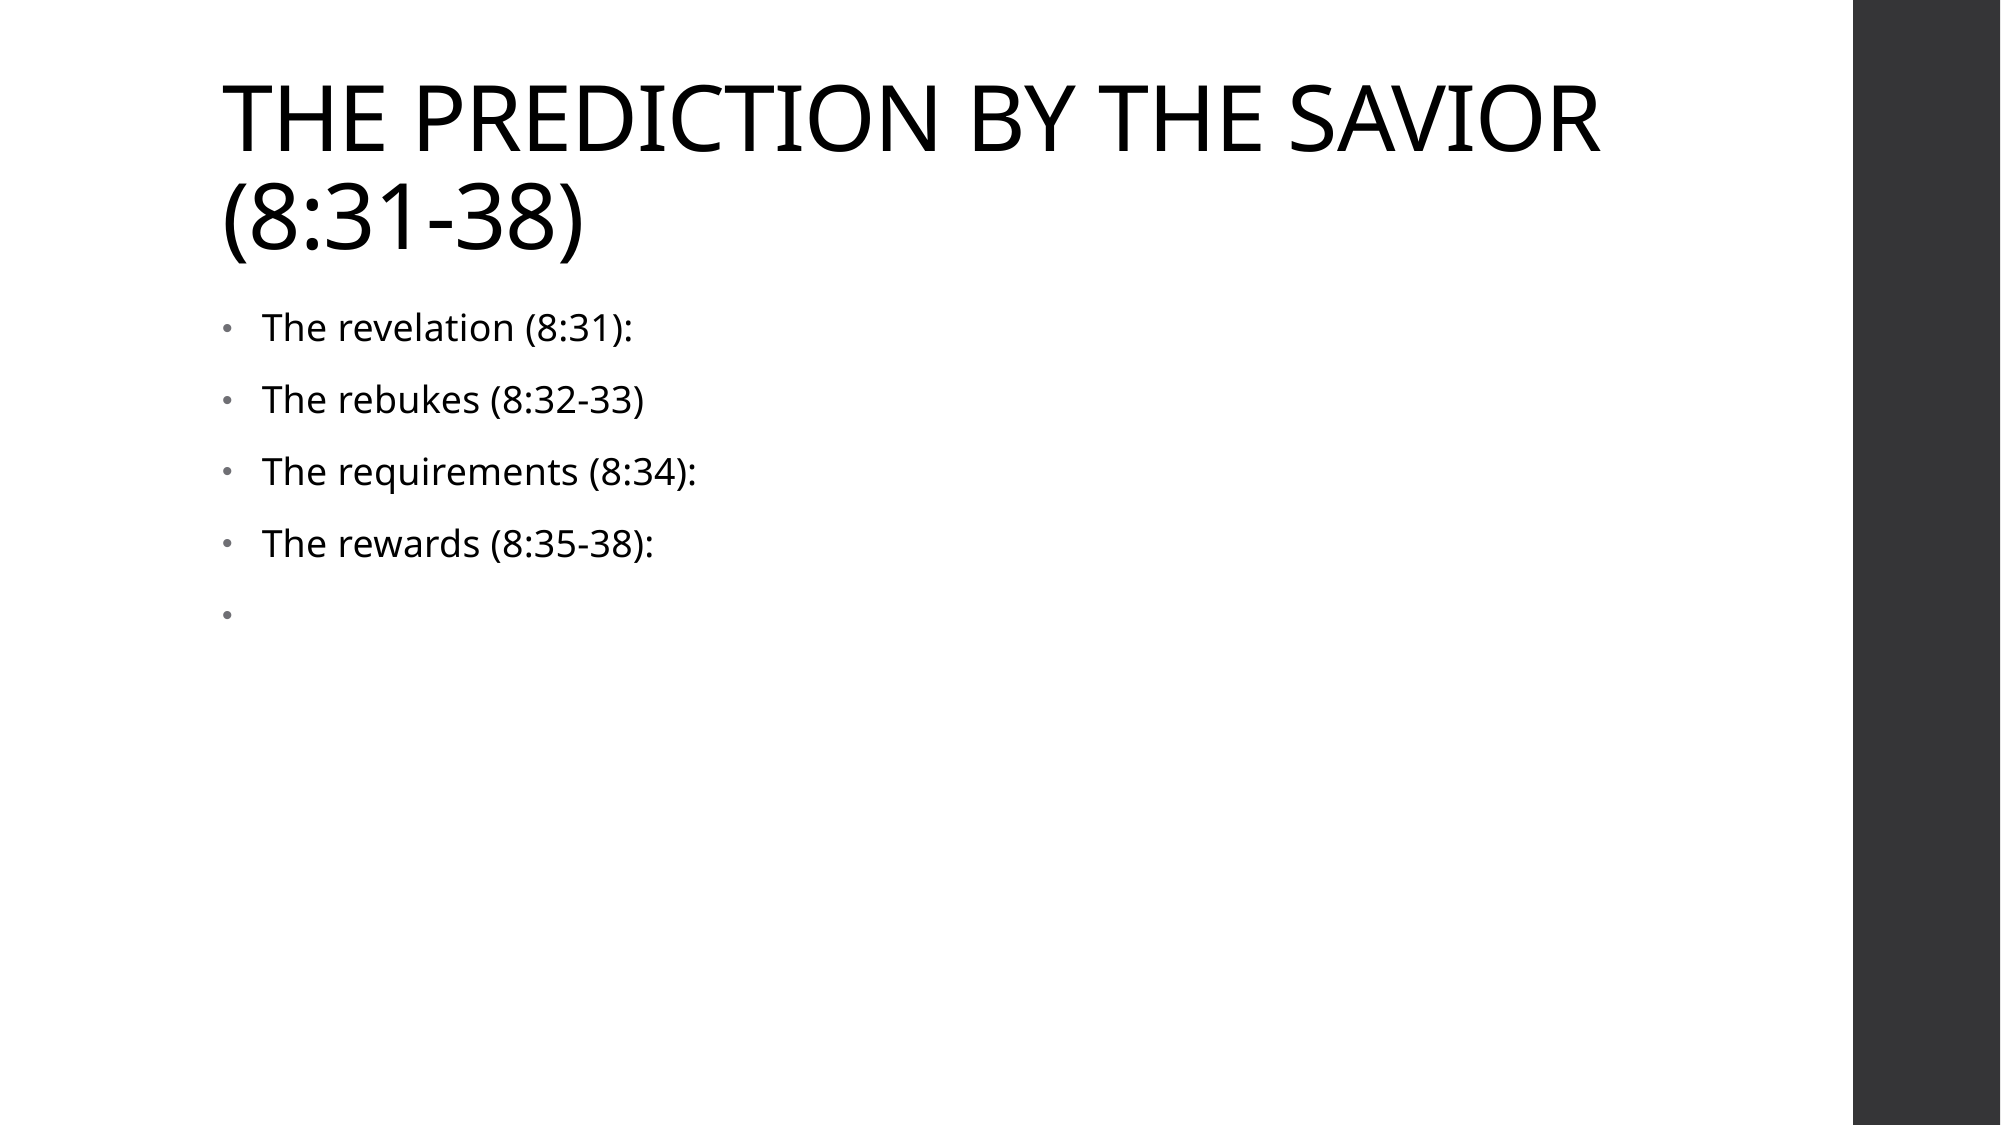

# THE PREDICTION BY THE SAVIOR (8:31-38)
 The revelation (8:31):
 The rebukes (8:32-33)
 The requirements (8:34):
 The rewards (8:35-38):